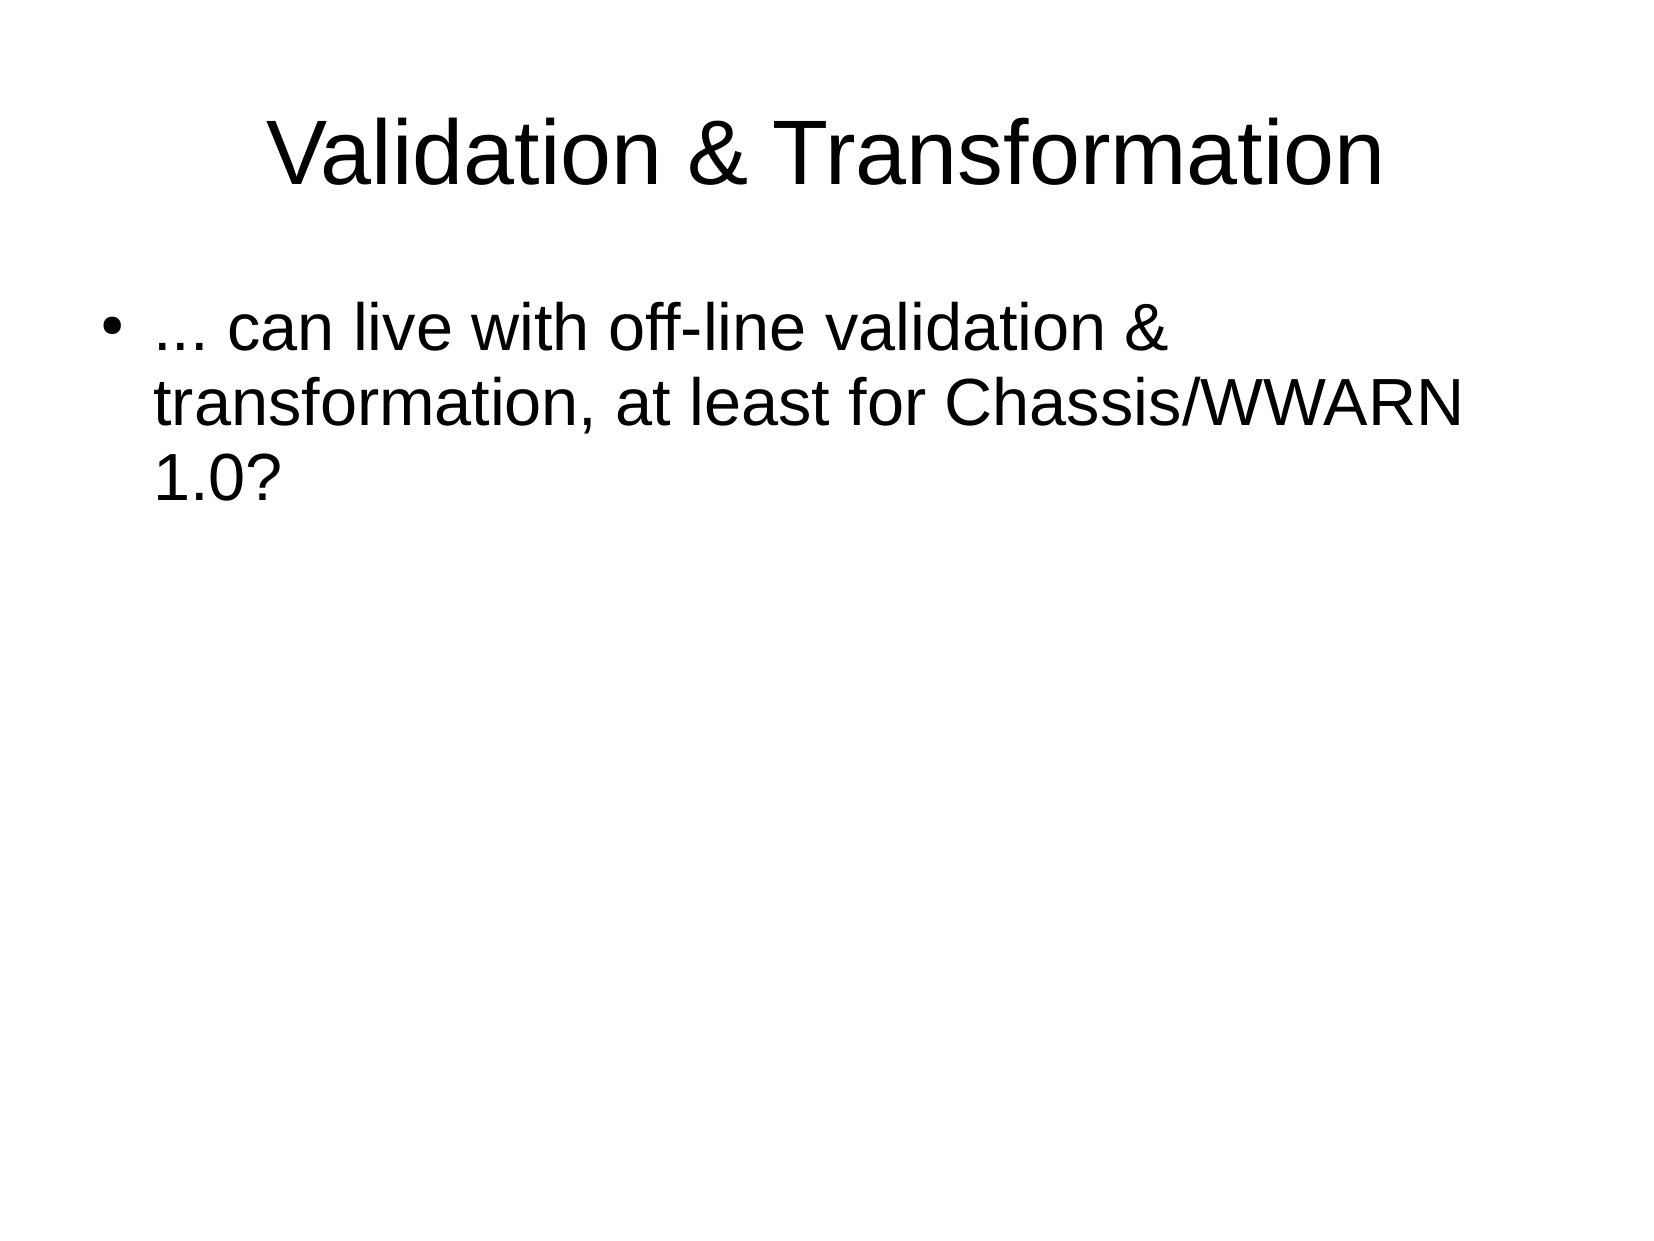

# Validation & Transformation
... can live with off-line validation & transformation, at least for Chassis/WWARN 1.0?